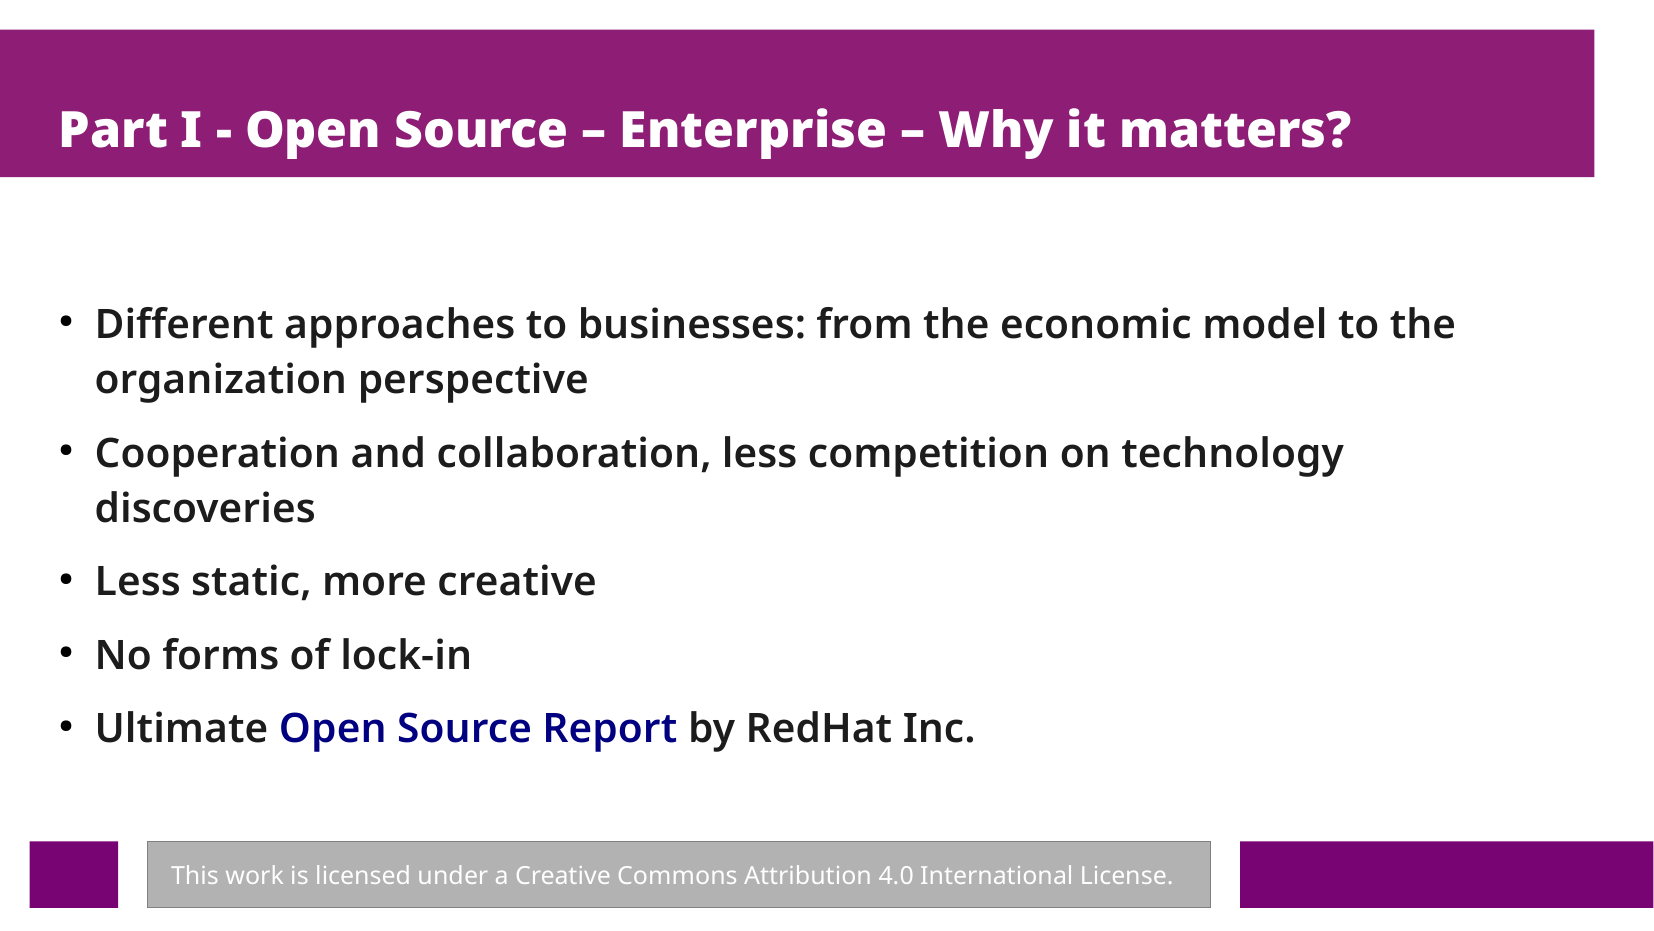

# Part I - Open Source – Enterprise – Why it matters?
Different approaches to businesses: from the economic model to the organization perspective
Cooperation and collaboration, less competition on technology discoveries
Less static, more creative
No forms of lock-in
Ultimate Open Source Report by RedHat Inc.